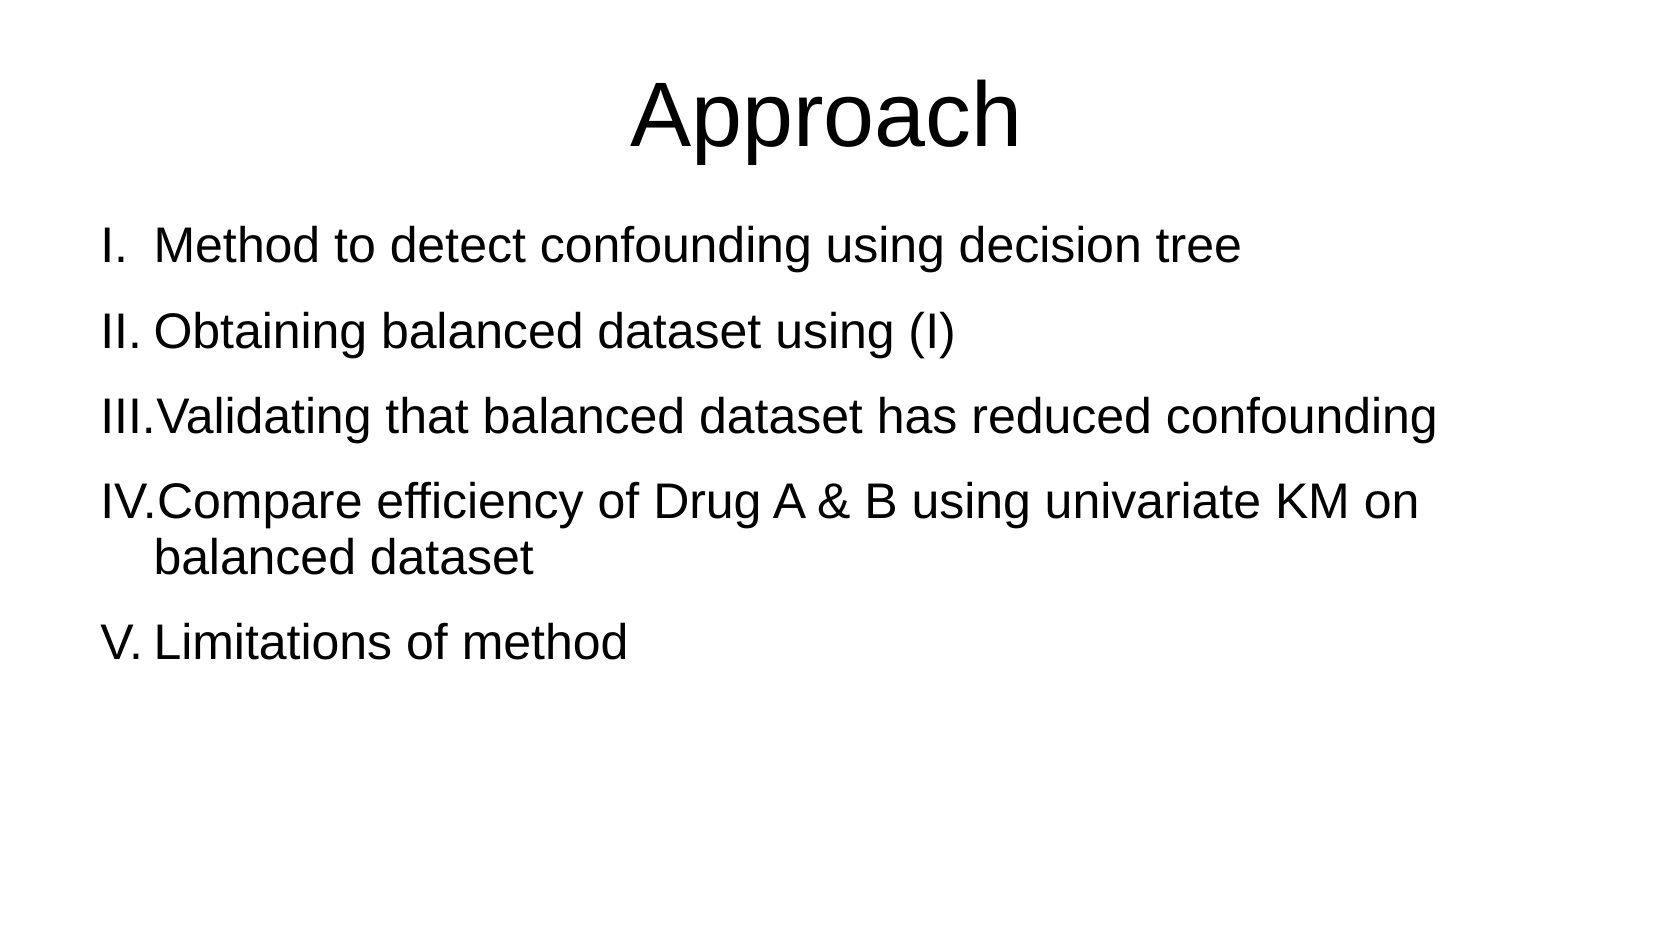

# Approach
Method to detect confounding using decision tree
Obtaining balanced dataset using (I)
Validating that balanced dataset has reduced confounding
Compare efficiency of Drug A & B using univariate KM on balanced dataset
Limitations of method